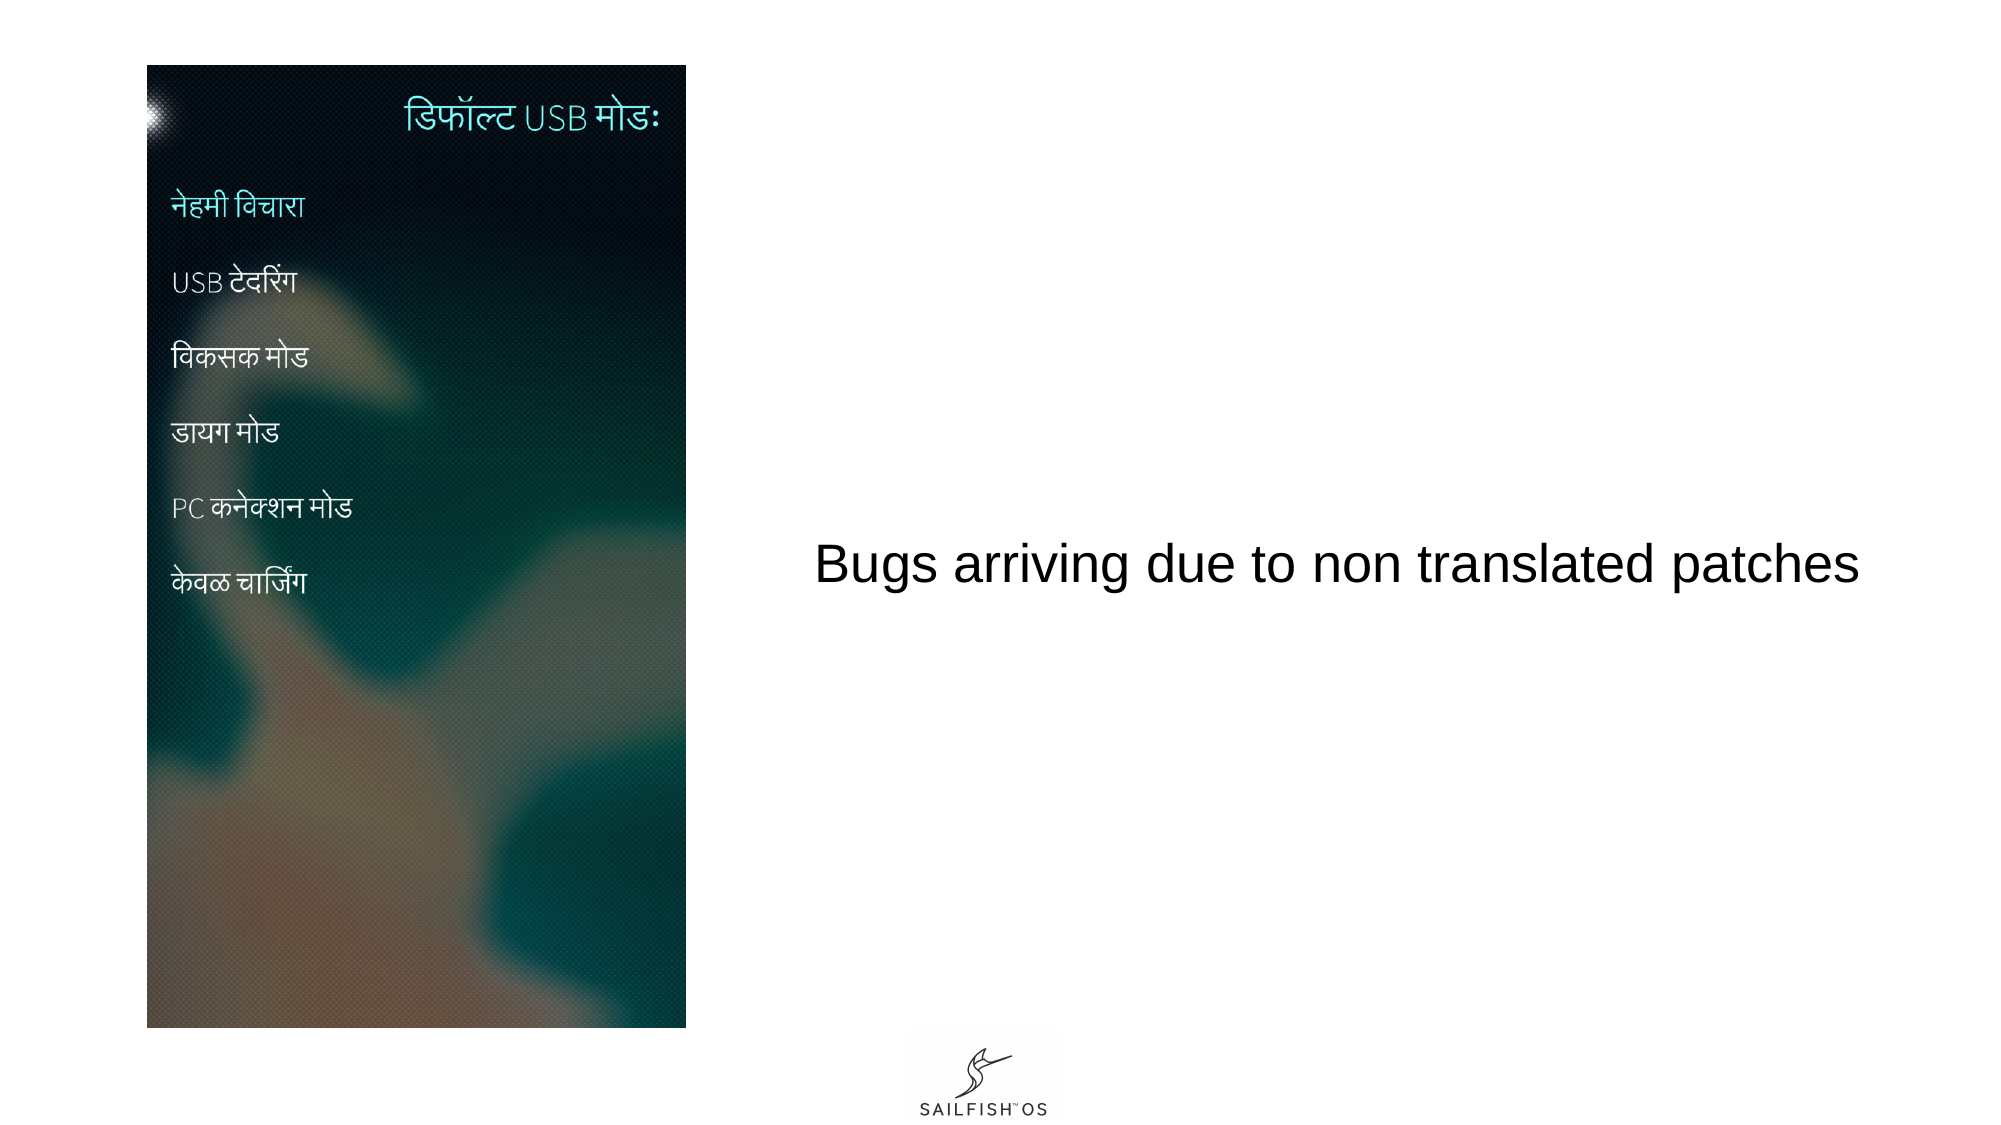

# Bugs arriving due to non translated patches